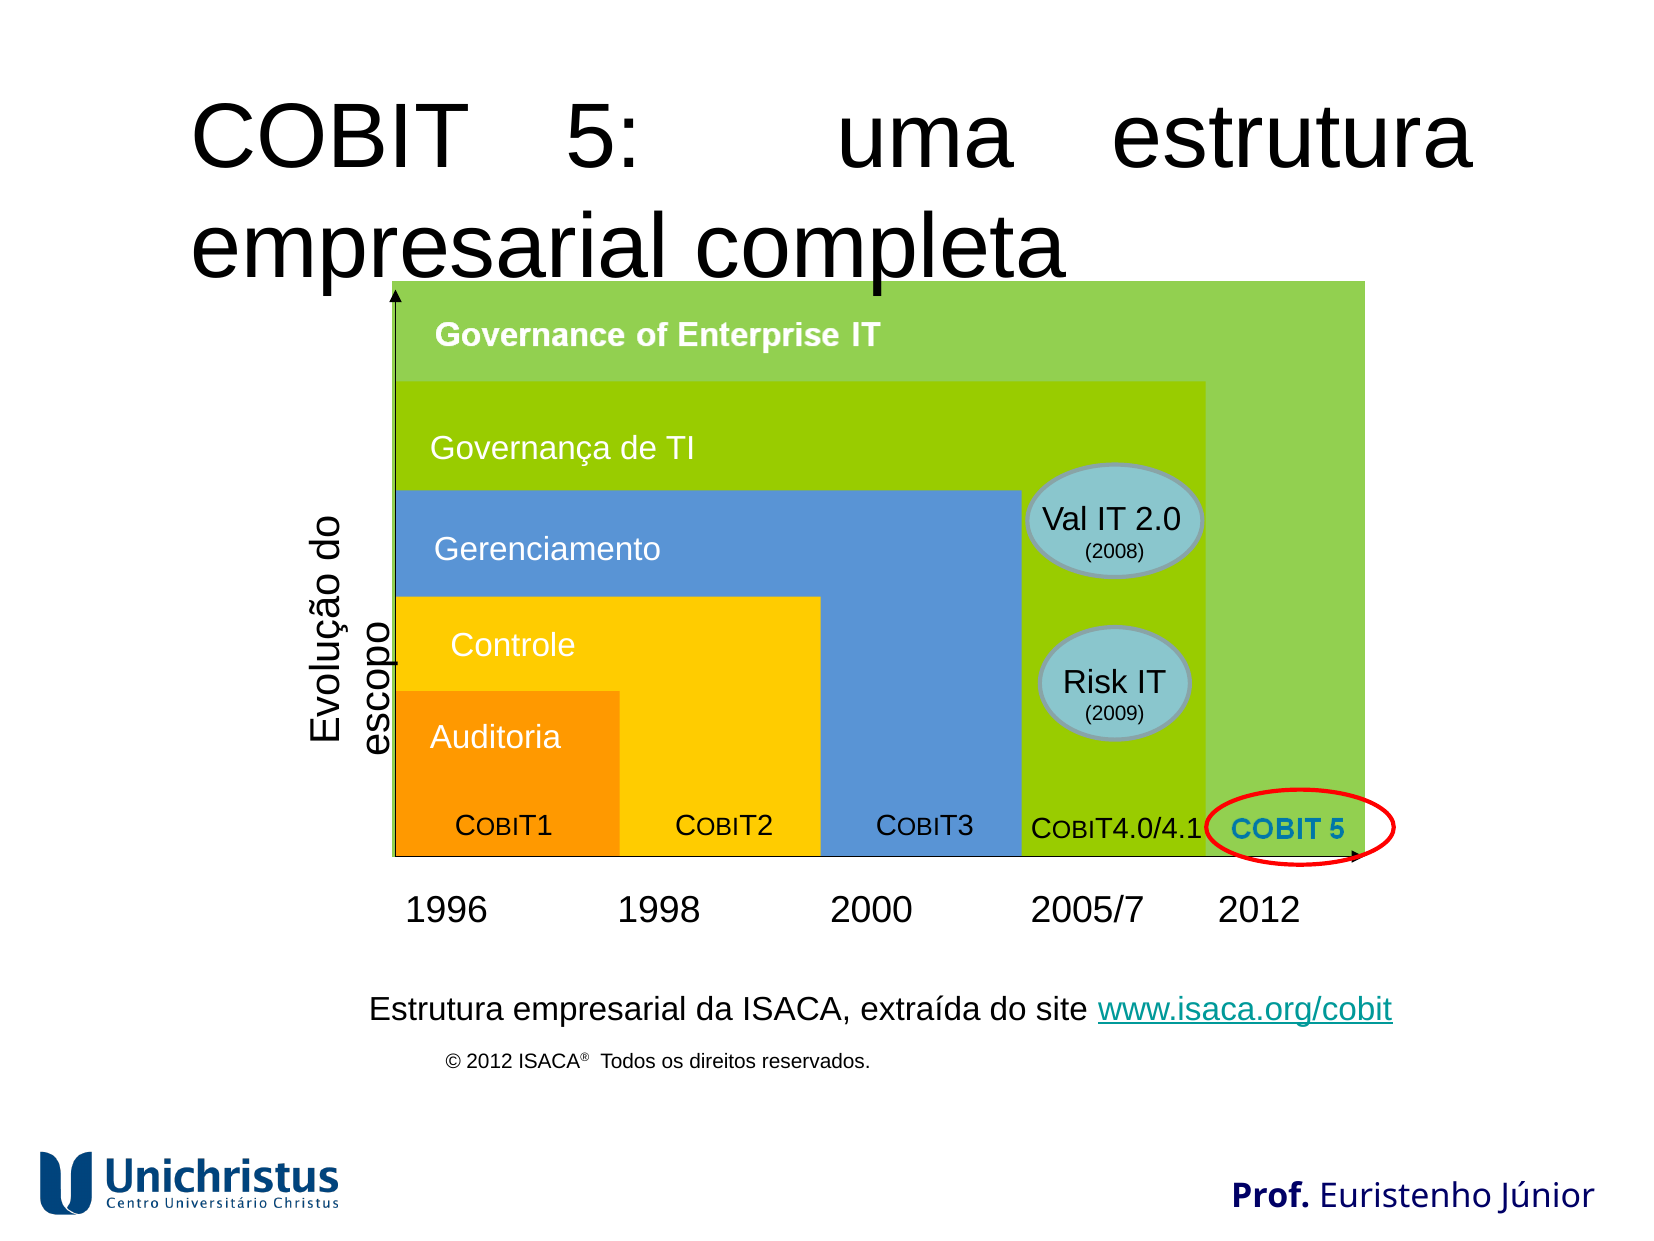

# COBIT 5: uma estrutura empresarial completa
 Evolução do escopo
1996
1998
2000
2005/7
Governança de TI
COBIT4.0/4.1
Val IT 2.0
(2008)
Gerenciamento
COBIT3
Controle
COBIT2
Risk IT
(2009)
Auditoria
COBIT1
2012
Estrutura empresarial da ISACA, extraída do site www.isaca.org/cobit
© 2012 ISACA® Todos os direitos reservados.
Prof. Euristenho Júnior